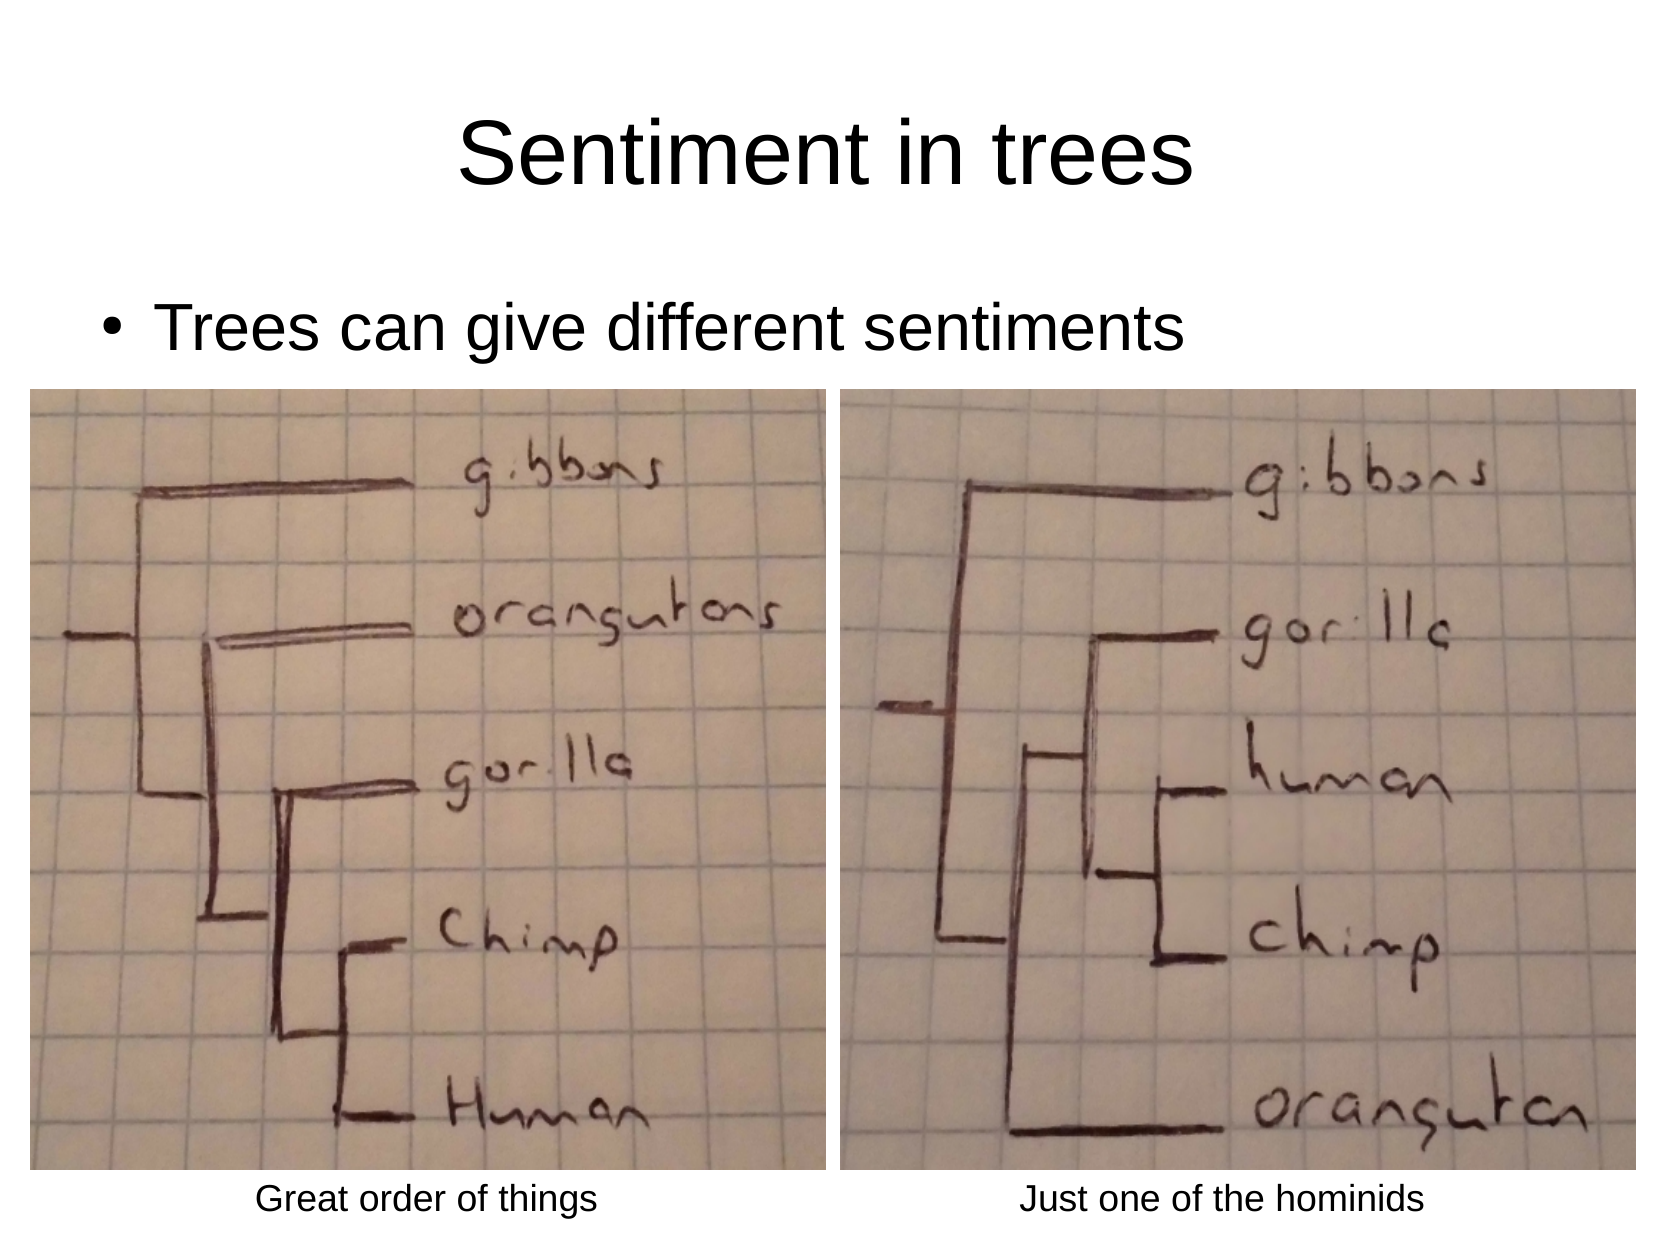

# Sentiment in trees
Trees can give different sentiments
Great order of things
Just one of the hominids